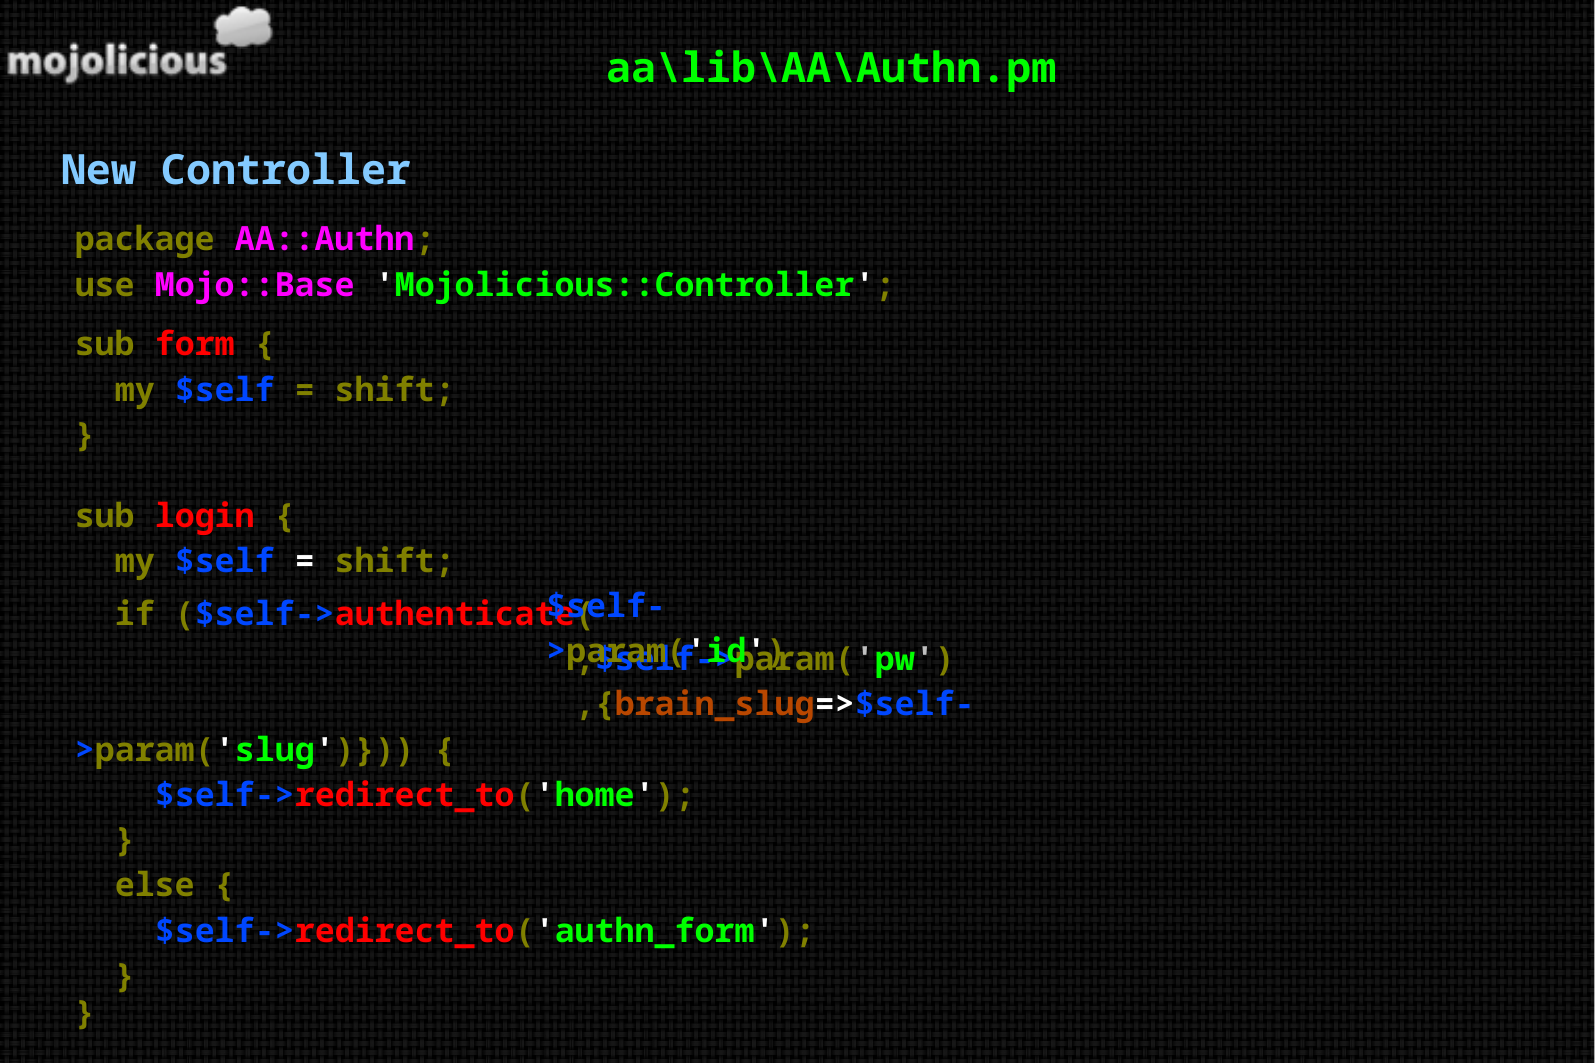

aa\lib\AA\Authn.pm
New Controller
package AA::Authn;
use Mojo::Base 'Mojolicious::Controller';
sub form {
 my $self = shift;
}
sub login {
 my $self = shift;
}
 if ($self->authenticate(
 ,$self->param('pw')
 ,{brain_slug=>$self->param('slug')})) {
 $self->redirect_to('home');
 }
 else {
 $self->redirect_to('authn_form');
 }
$self->param('id')